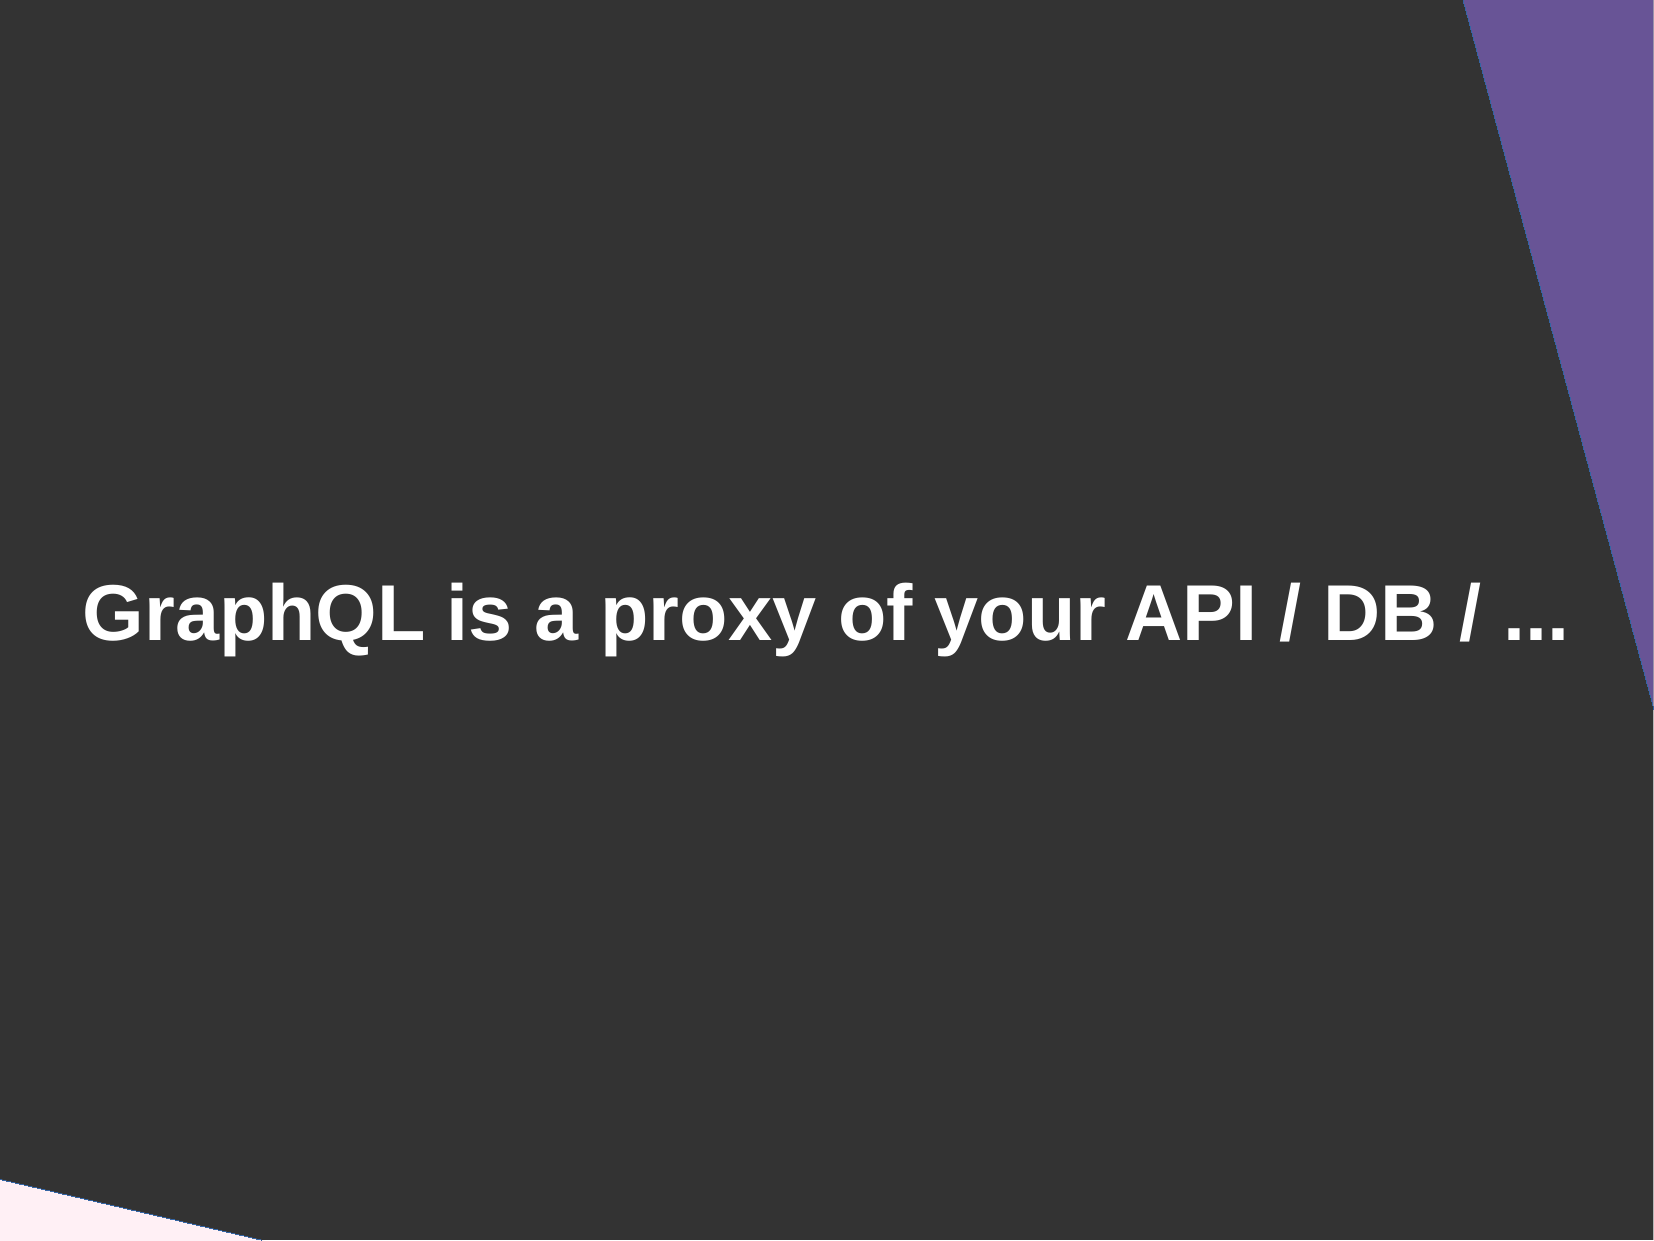

# GraphQL is a proxy of your API / DB / ...